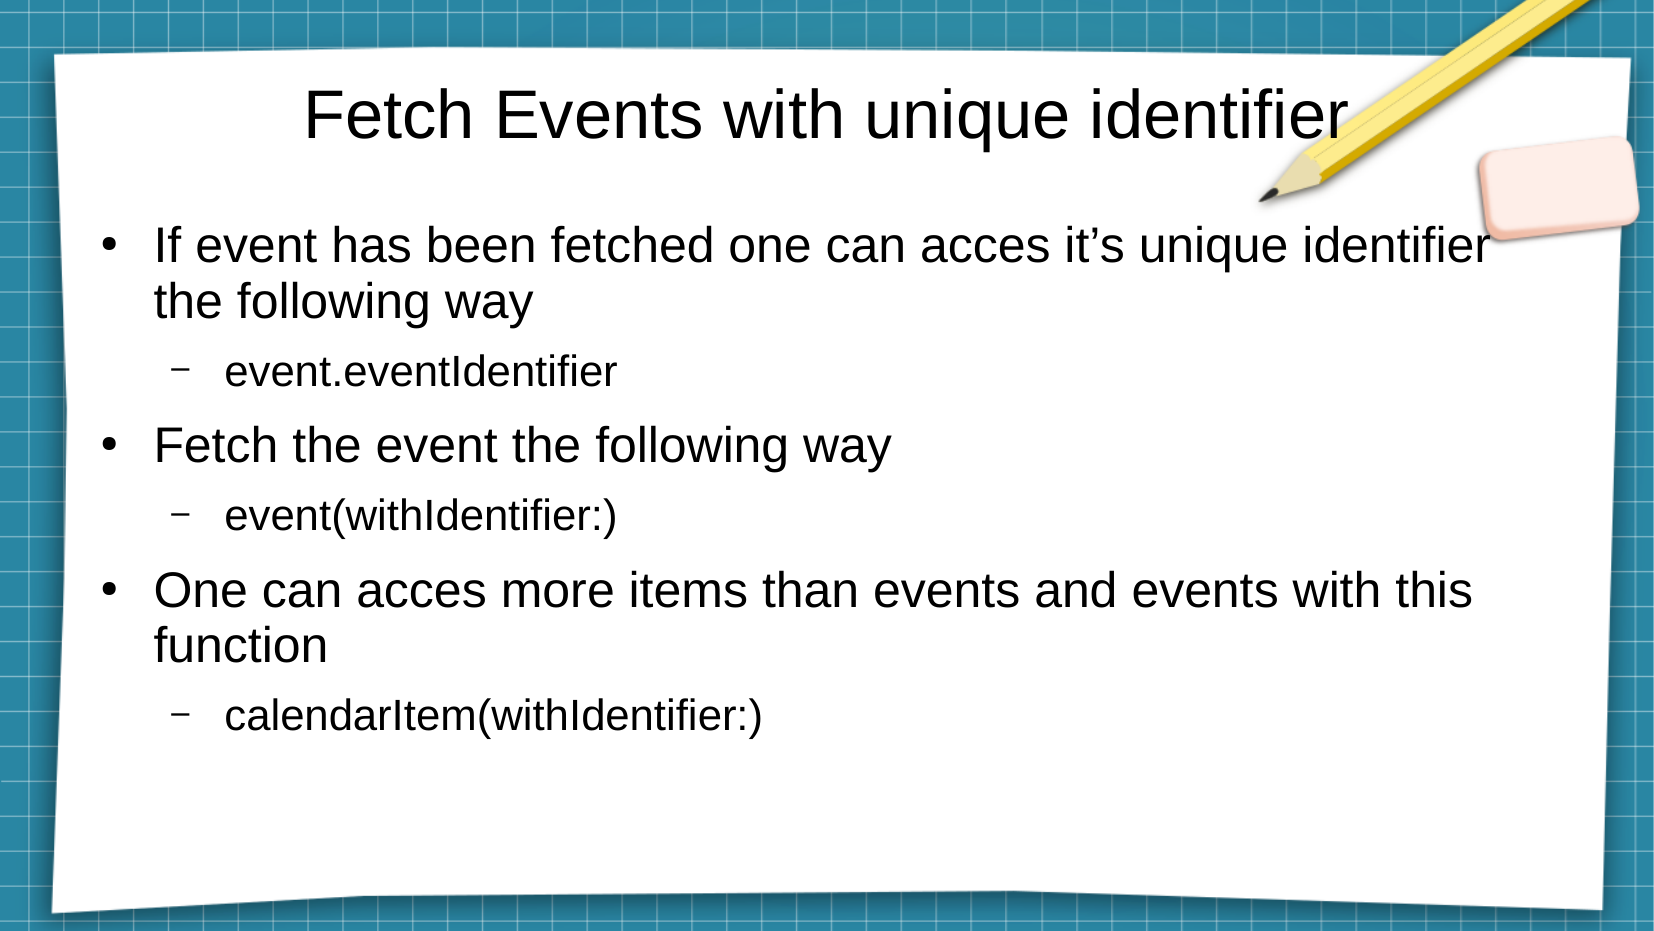

# Fetch Events with unique identifier
If event has been fetched one can acces it’s unique identifier the following way
event.eventIdentifier
Fetch the event the following way
event(withIdentifier:)
One can acces more items than events and events with this function
calendarItem(withIdentifier:)